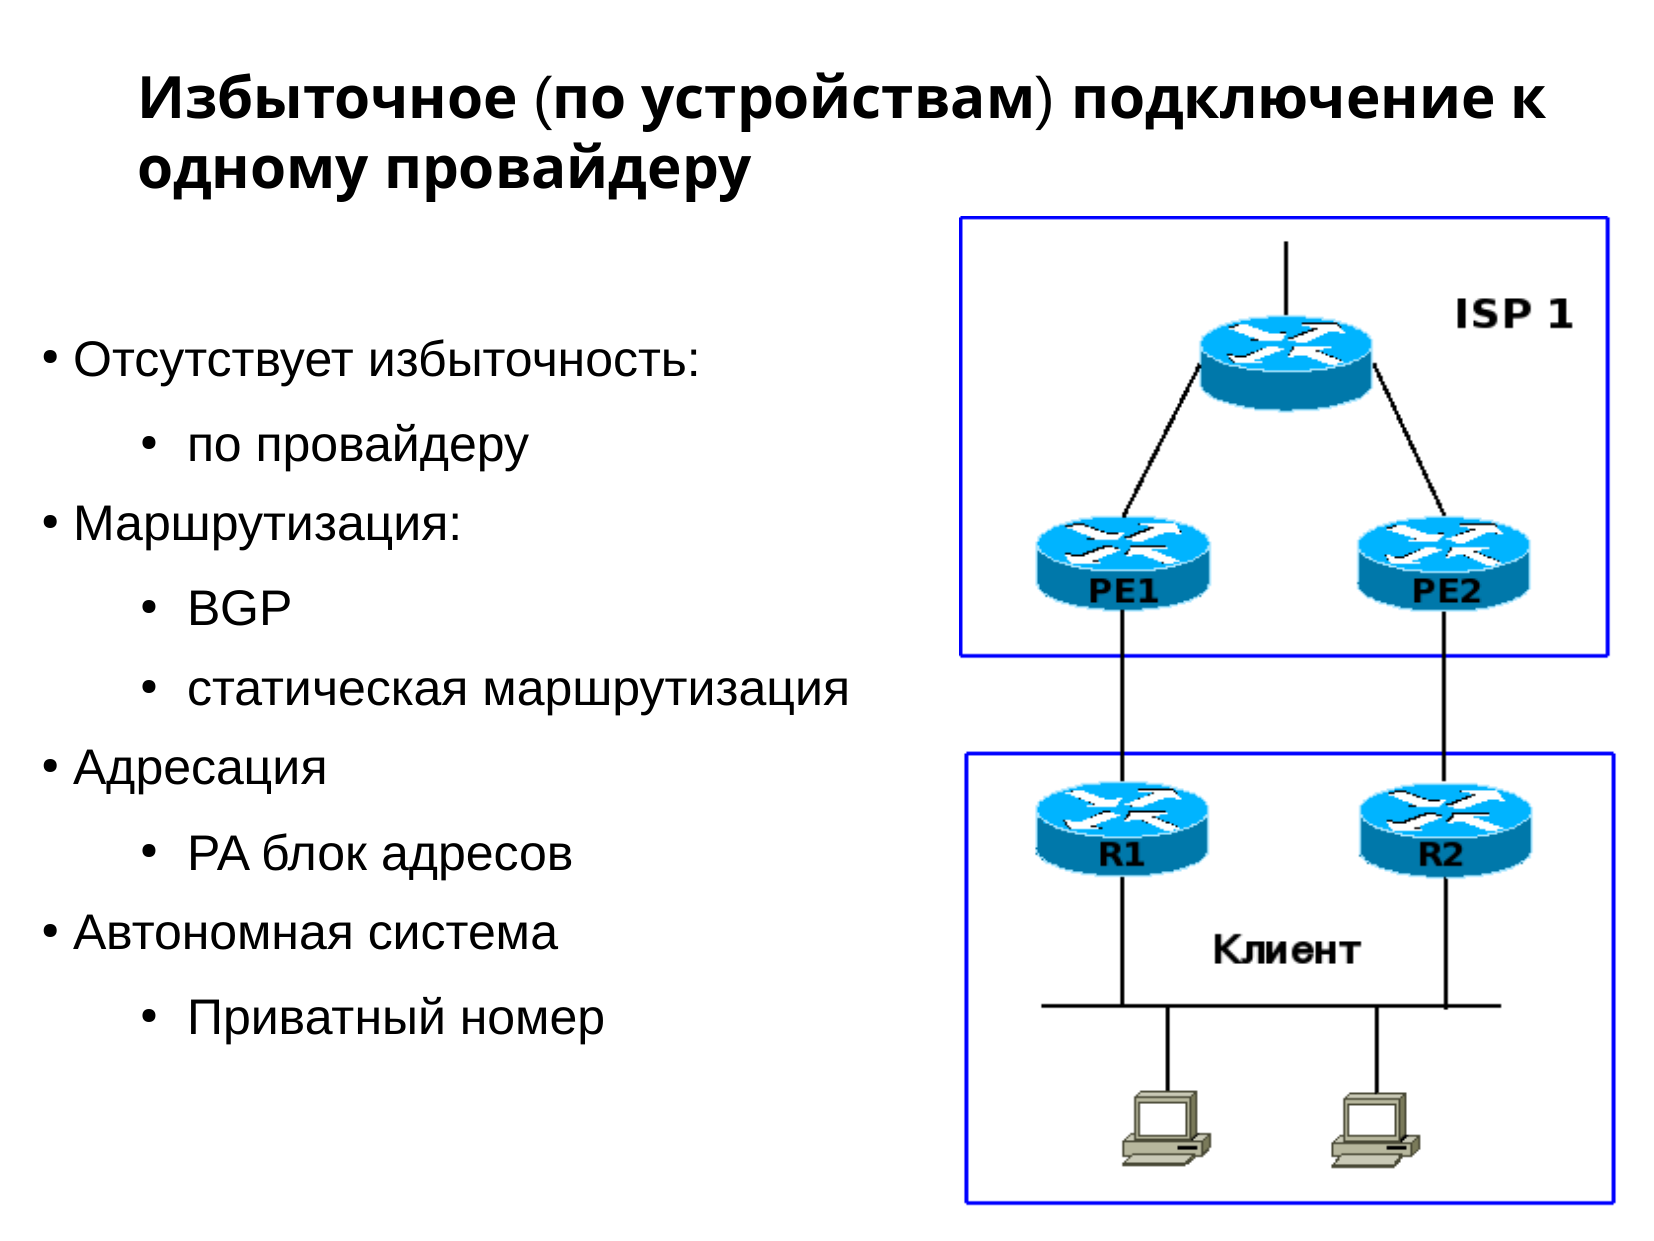

Избыточное (по устройствам) подключение к одному провайдеру
# Отсутствует избыточность:
по провайдеру
 Маршрутизация:
BGP
статическая маршрутизация
 Адресация
PA блок адресов
 Автономная система
Приватный номер